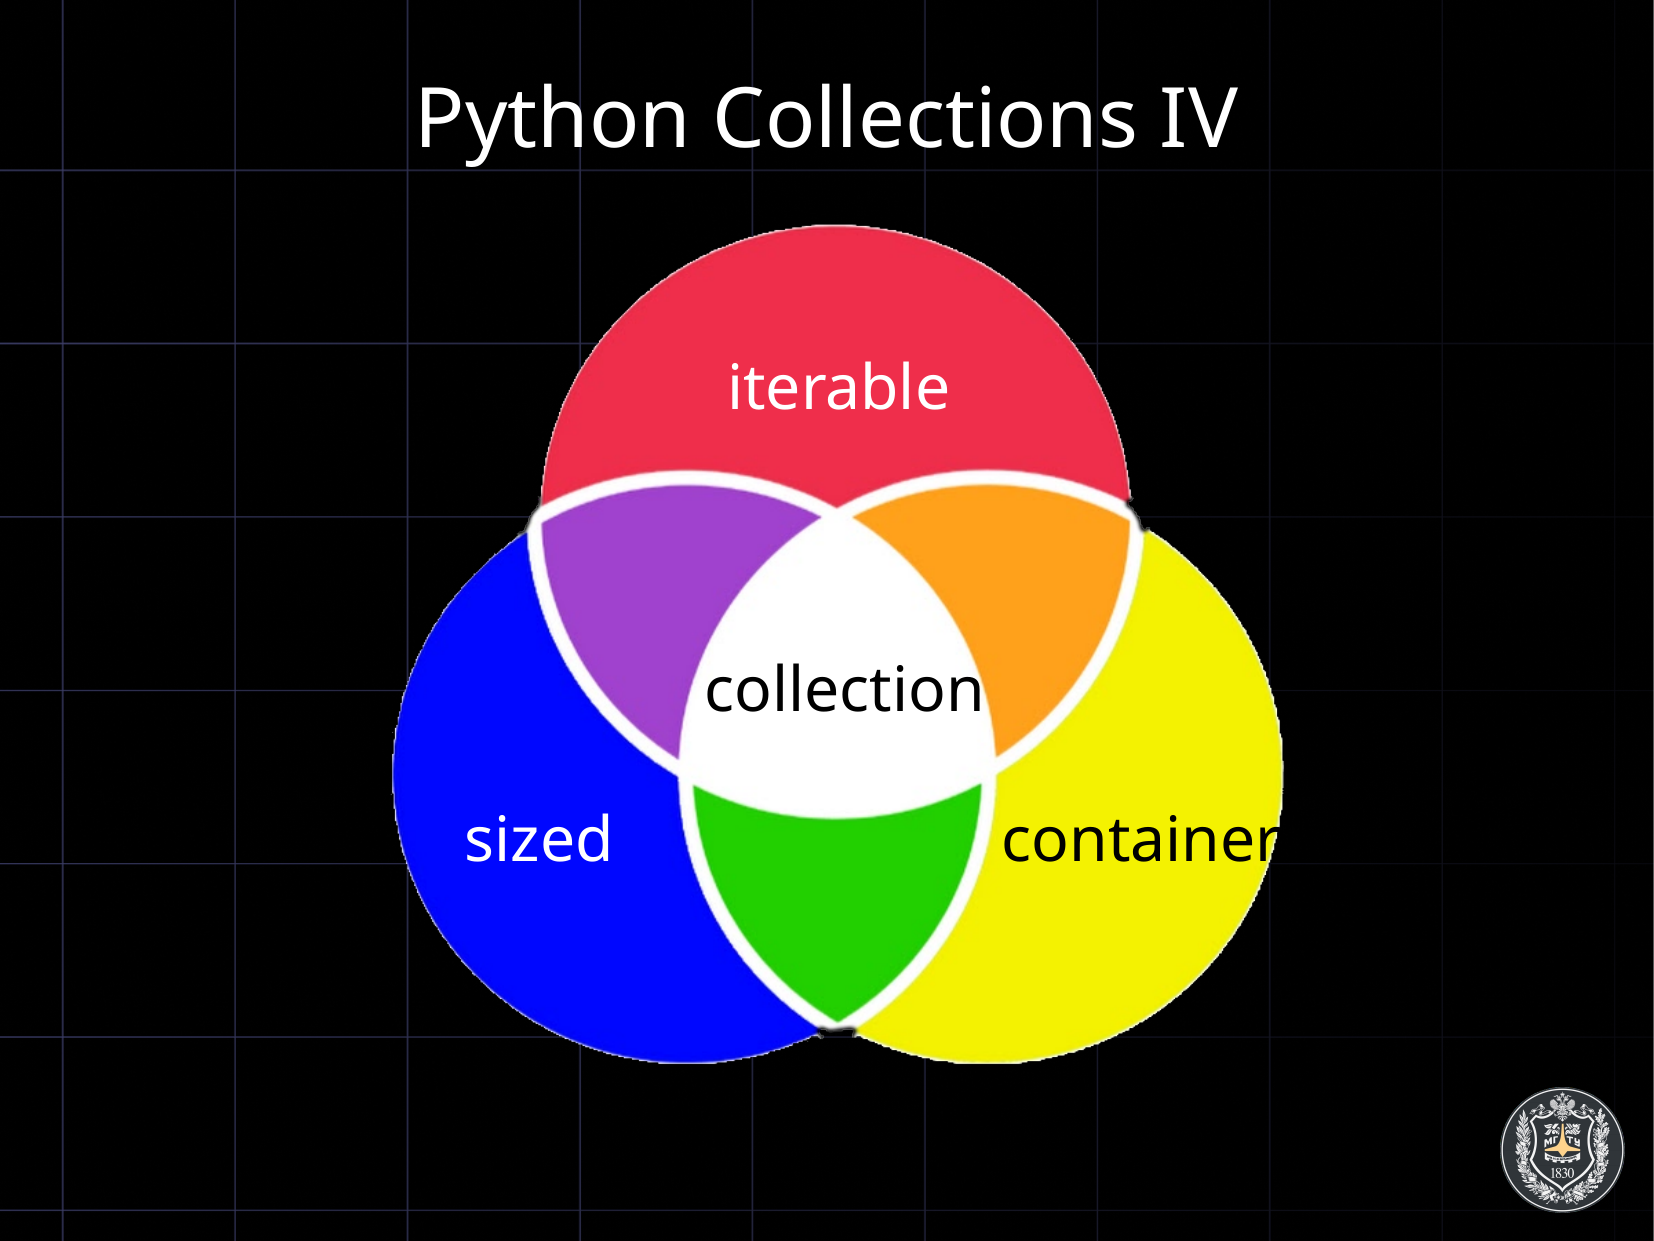

# Python Collections IV
iterable
collection
sized
container